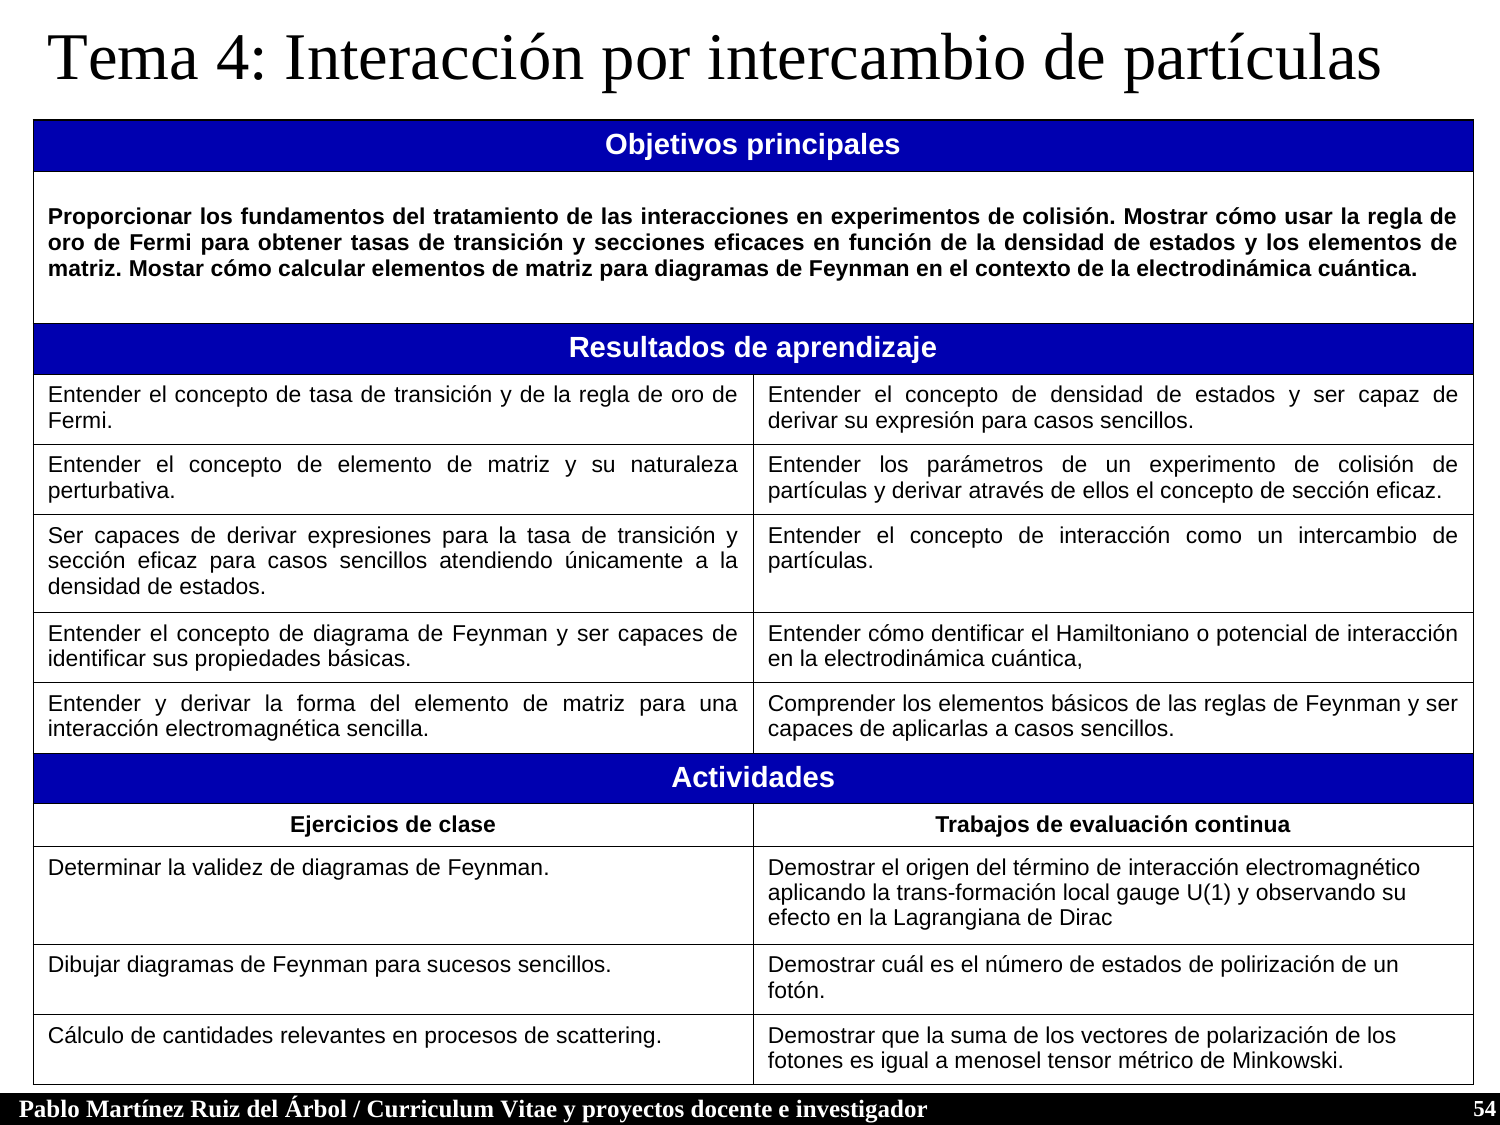

Tema 4: Interacción por intercambio de partículas
| Objetivos principales | |
| --- | --- |
| Proporcionar los fundamentos del tratamiento de las interacciones en experimentos de colisión. Mostrar cómo usar la regla de oro de Fermi para obtener tasas de transición y secciones eficaces en función de la densidad de estados y los elementos de matriz. Mostar cómo calcular elementos de matriz para diagramas de Feynman en el contexto de la electrodinámica cuántica. | |
| Resultados de aprendizaje | |
| Entender el concepto de tasa de transición y de la regla de oro de Fermi. | Entender el concepto de densidad de estados y ser capaz de derivar su expresión para casos sencillos. |
| Entender el concepto de elemento de matriz y su naturaleza perturbativa. | Entender los parámetros de un experimento de colisión de partículas y derivar através de ellos el concepto de sección eficaz. |
| Ser capaces de derivar expresiones para la tasa de transición y sección eficaz para casos sencillos atendiendo únicamente a la densidad de estados. | Entender el concepto de interacción como un intercambio de partículas. |
| Entender el concepto de diagrama de Feynman y ser capaces de identificar sus propiedades básicas. | Entender cómo dentificar el Hamiltoniano o potencial de interacción en la electrodinámica cuántica, |
| Entender y derivar la forma del elemento de matriz para una interacción electromagnética sencilla. | Comprender los elementos básicos de las reglas de Feynman y ser capaces de aplicarlas a casos sencillos. |
| Actividades | |
| Ejercicios de clase | Trabajos de evaluación continua |
| Determinar la validez de diagramas de Feynman. | Demostrar el origen del término de interacción electromagnético aplicando la trans-formación local gauge U(1) y observando su efecto en la Lagrangiana de Dirac |
| Dibujar diagramas de Feynman para sucesos sencillos. | Demostrar cuál es el número de estados de polirización de un fotón. |
| Cálculo de cantidades relevantes en procesos de scattering. | Demostrar que la suma de los vectores de polarización de los fotones es igual a menosel tensor métrico de Minkowski. |
54